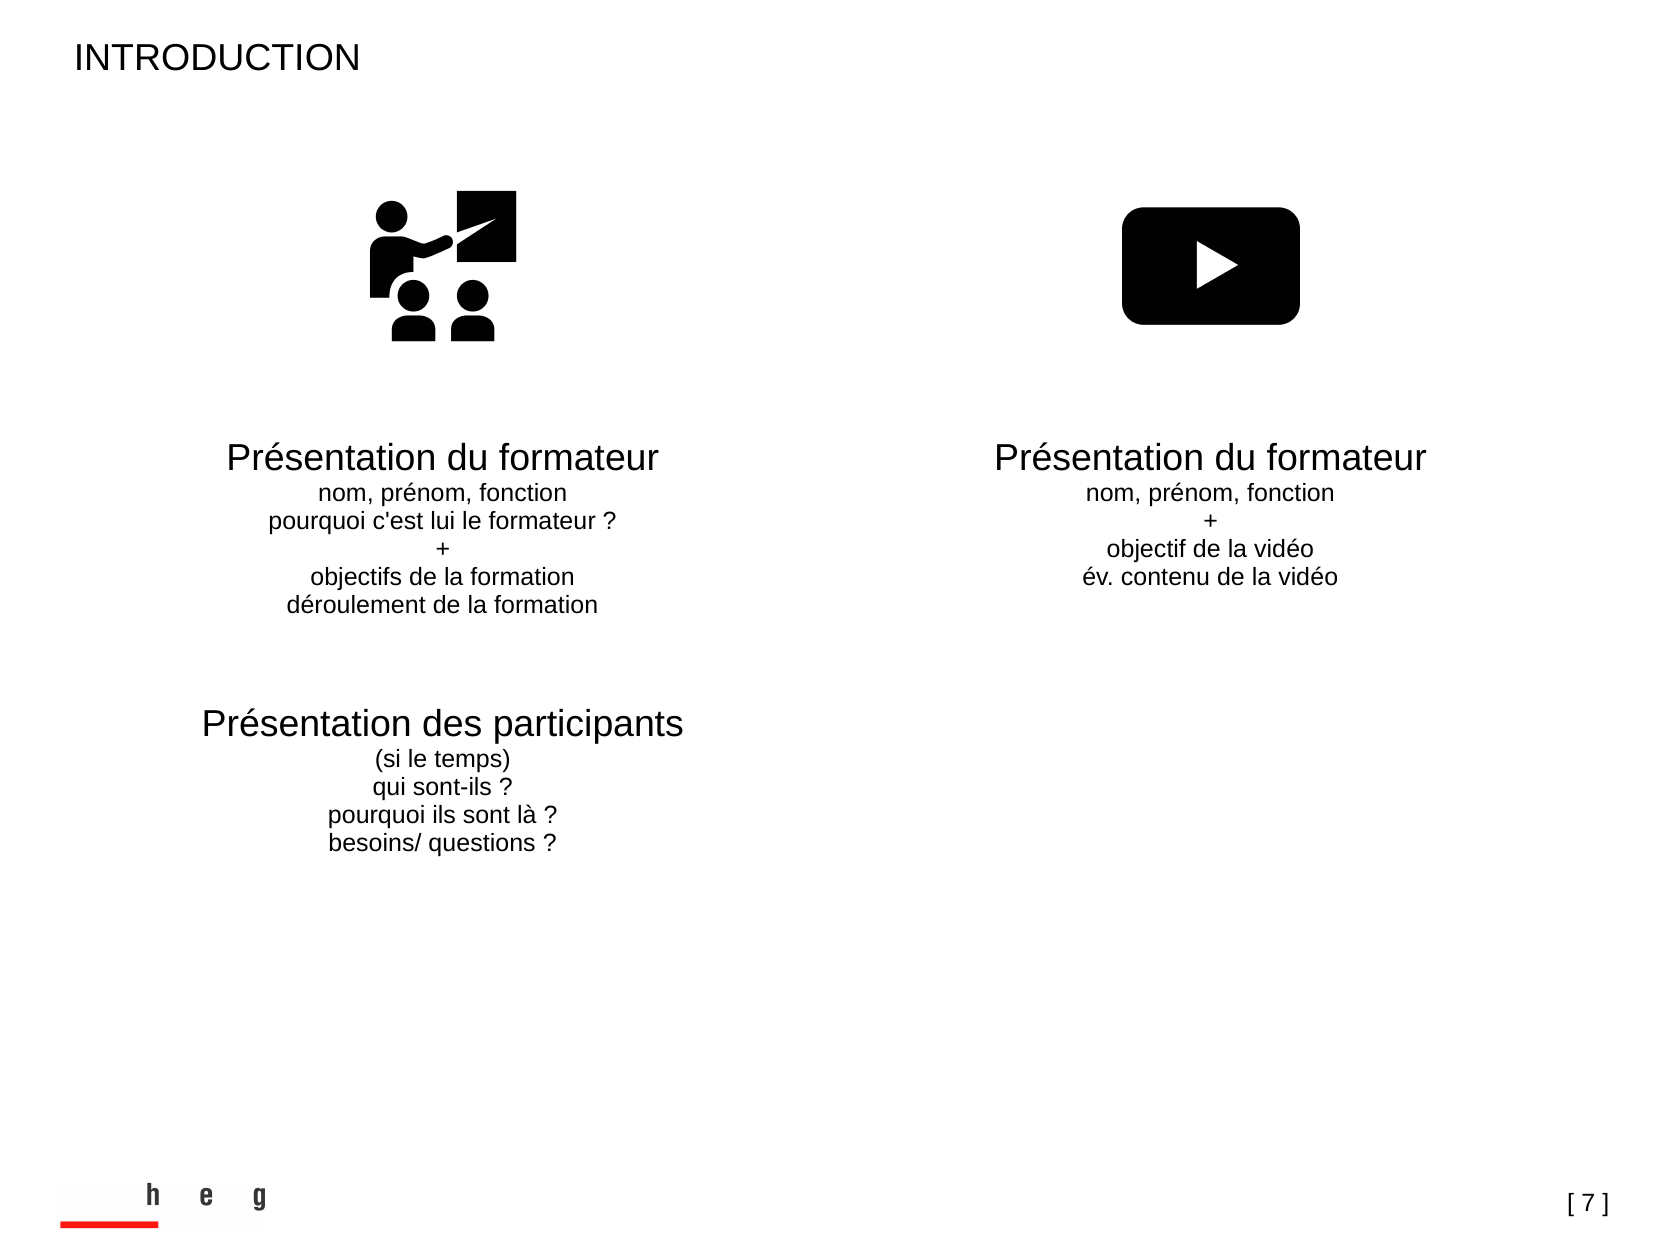

INTRODUCTION
Présentation du formateur
nom, prénom, fonction
pourquoi c'est lui le formateur ?
+
objectifs de la formation
déroulement de la formation
Présentation des participants
(si le temps)
qui sont-ils ?
pourquoi ils sont là ?
besoins/ questions ?
Présentation du formateur
nom, prénom, fonction
+
objectif de la vidéo
év. contenu de la vidéo